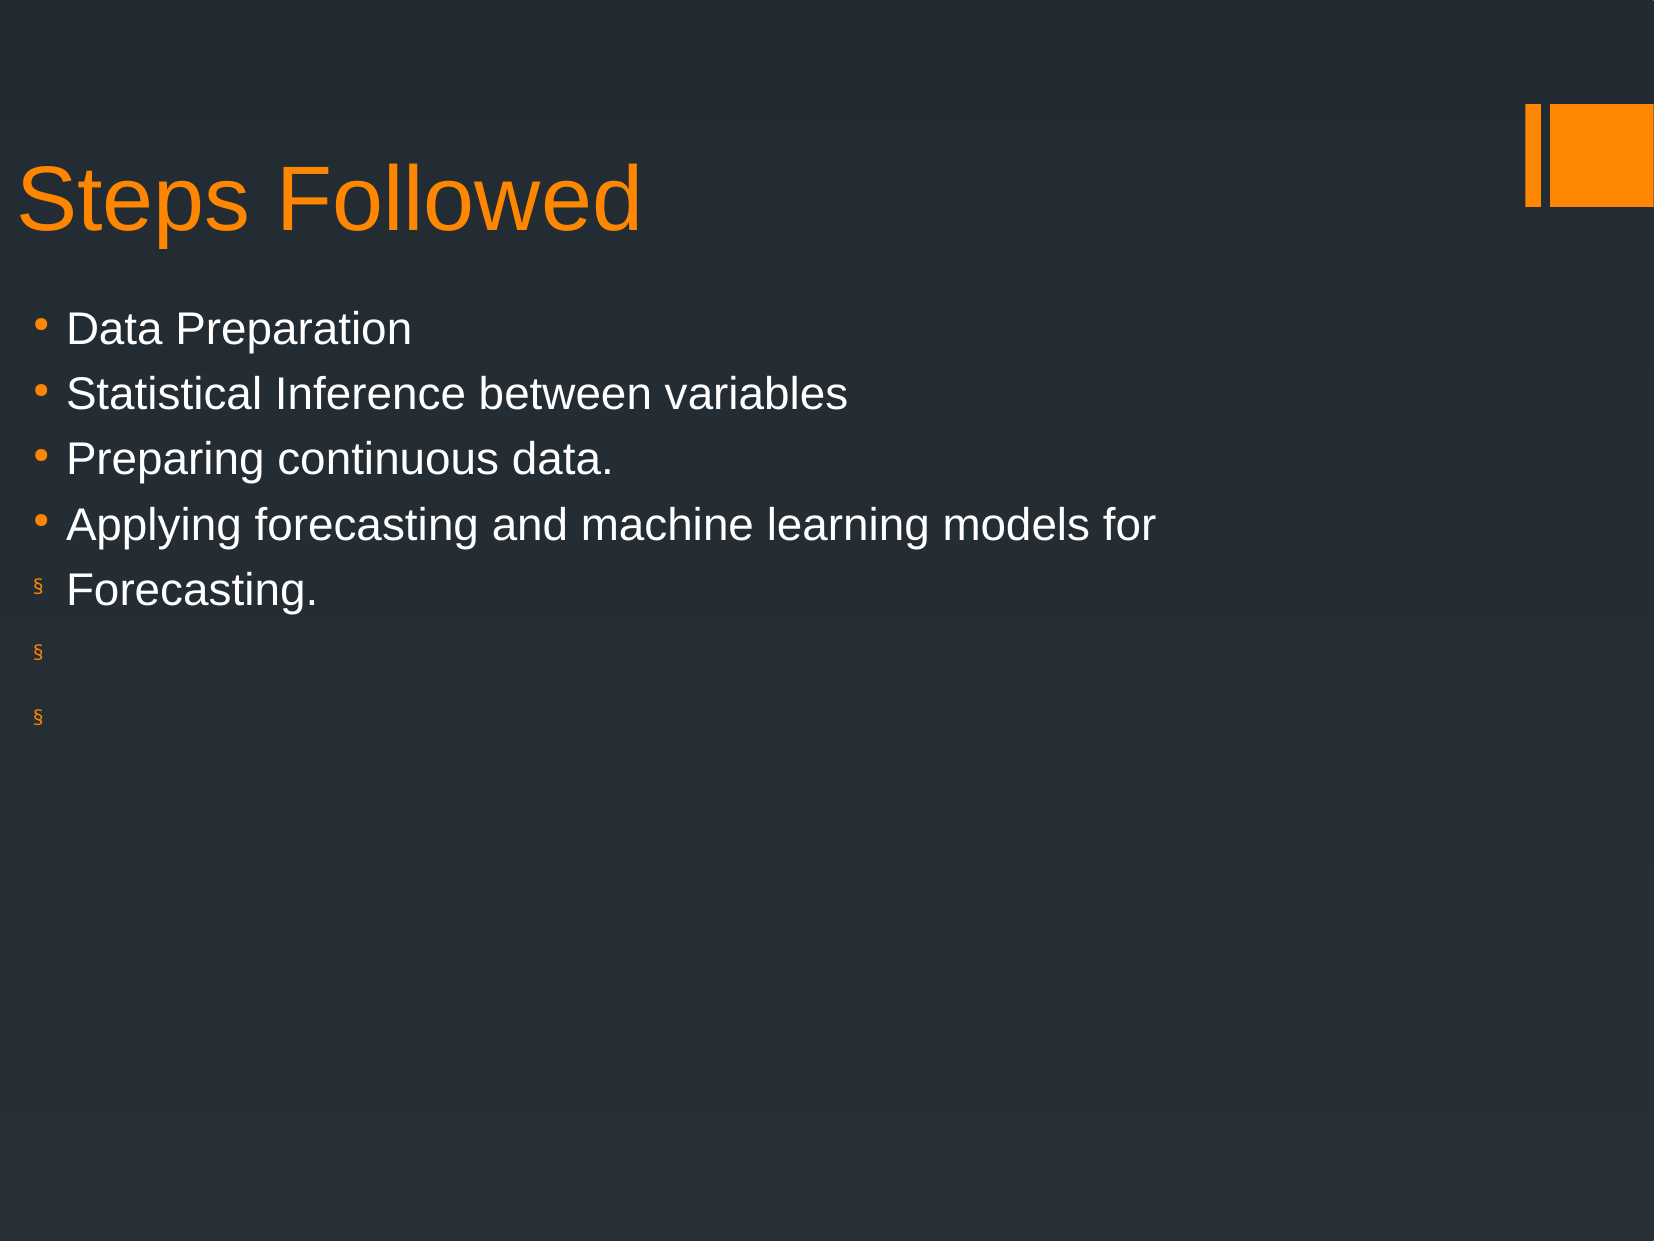

# Steps Followed
Data Preparation
Statistical Inference between variables
Preparing continuous data.
Applying forecasting and machine learning models for
Forecasting.